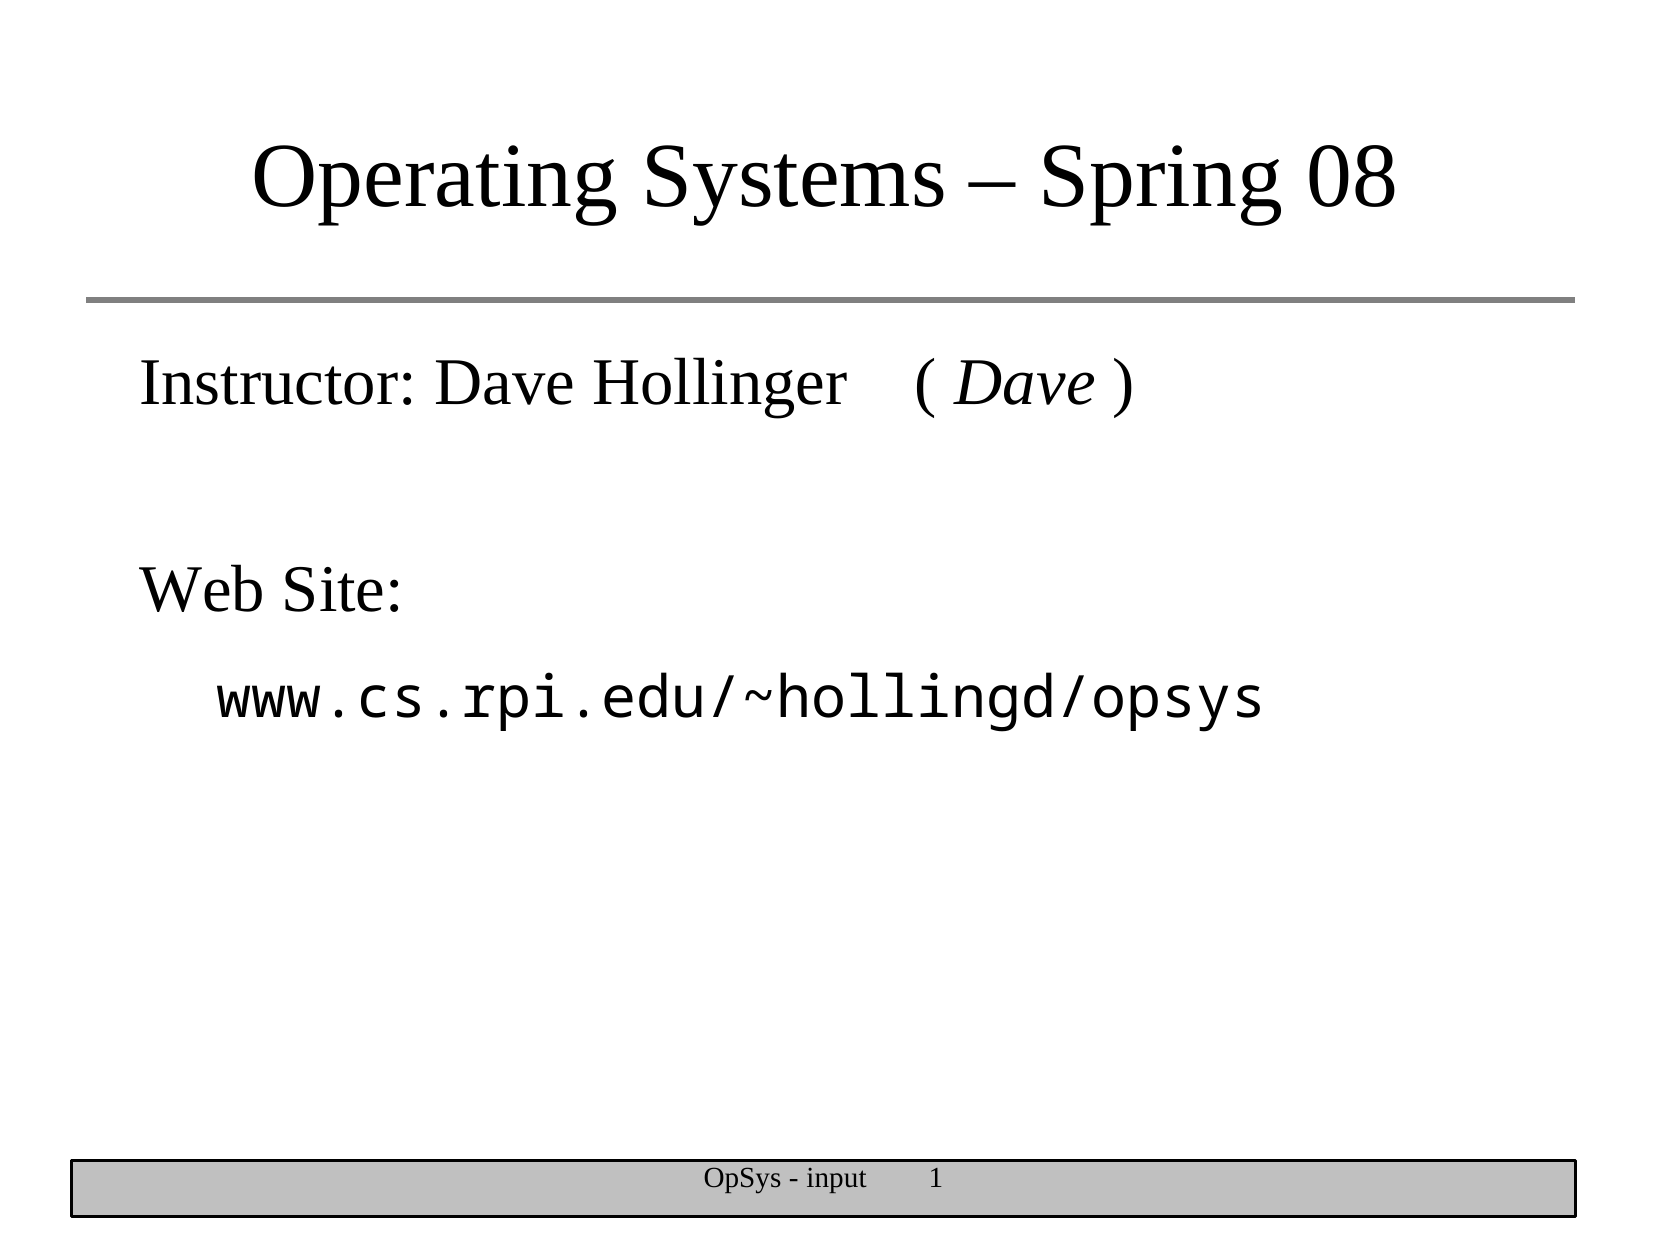

# Operating Systems – Spring 08
Instructor: Dave Hollinger ( Dave )
Web Site:
www.cs.rpi.edu/~hollingd/opsys